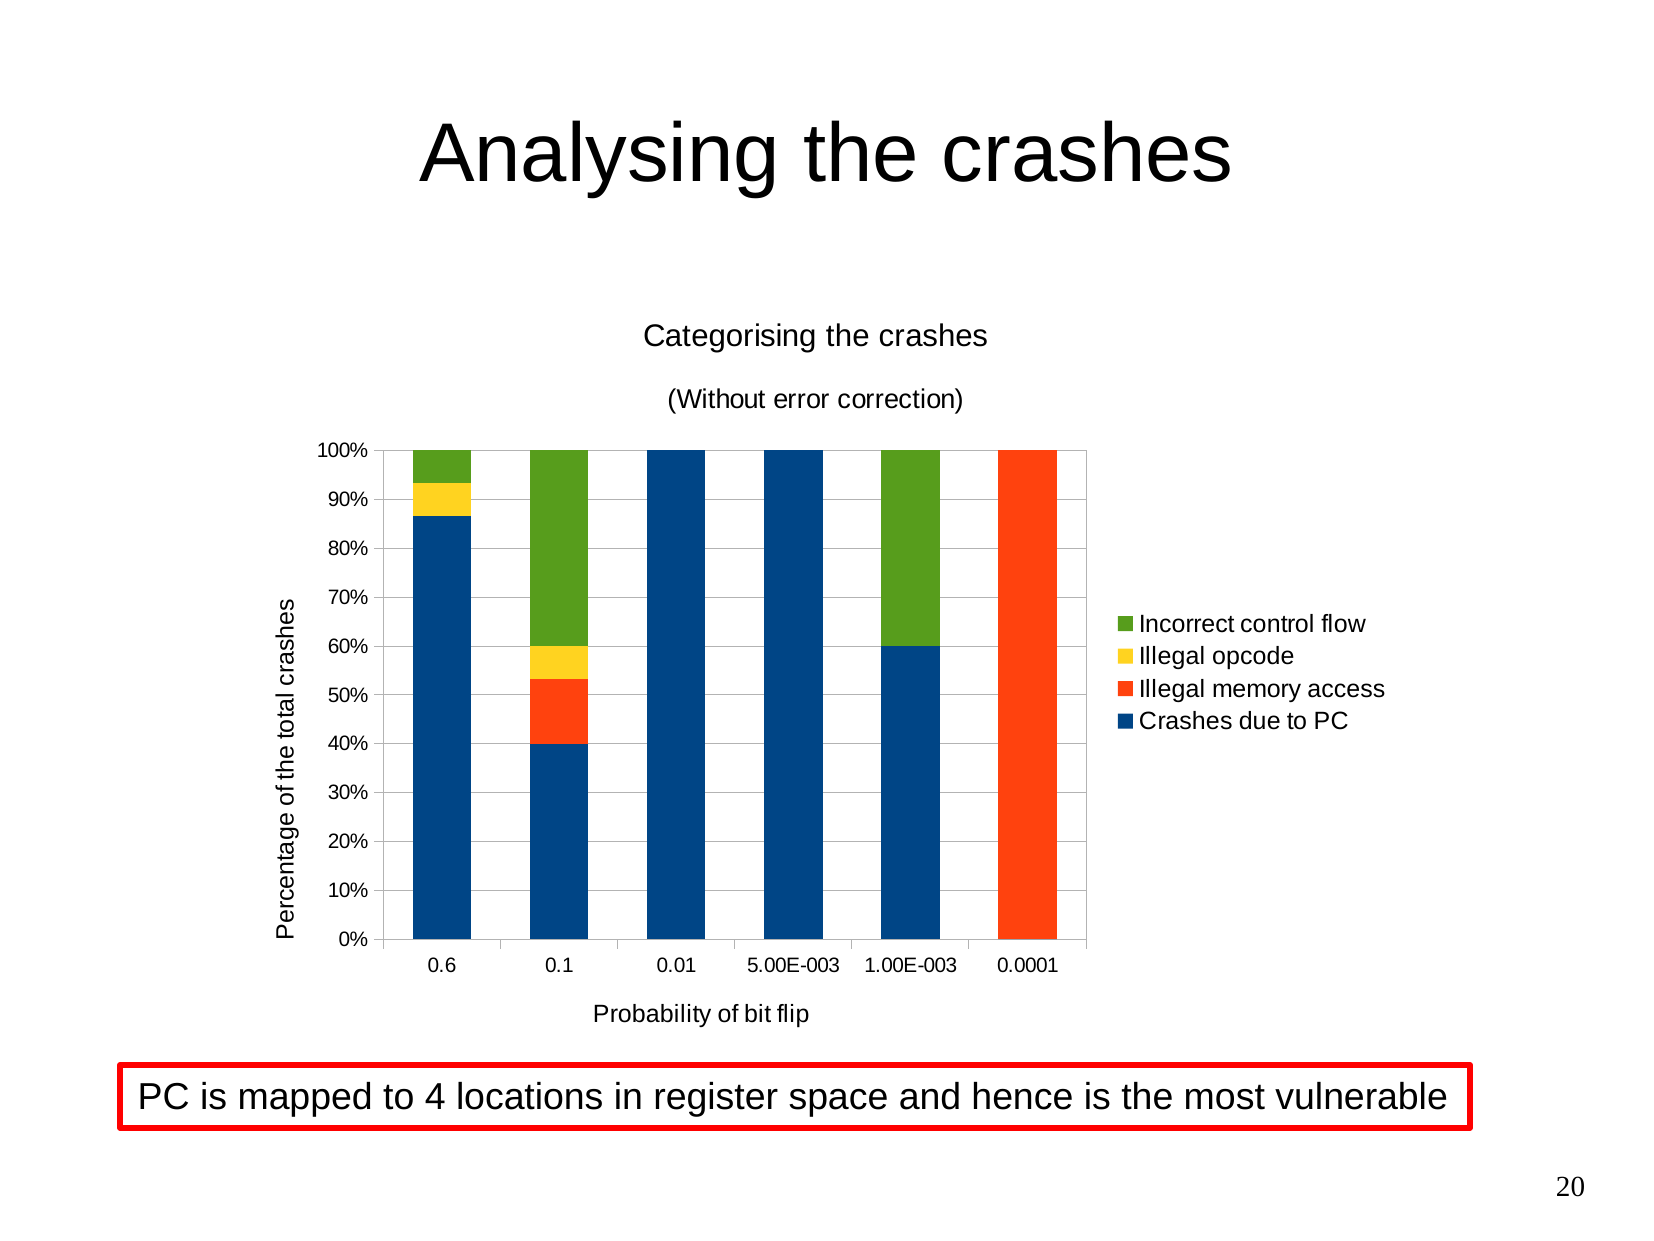

# Analysing the crashes
### Chart: Categorising the crashes
(Without error correction)
| Category | Crashes due to PC | Illegal memory access | Illegal opcode | Incorrect control flow |
|---|---|---|---|---|
| 0.6 | 86.6666666666667 | 0.0 | 6.66666666666667 | 6.66666666666667 |
| 0.1 | 40.0 | 13.3333333333333 | 6.66666666666667 | 40.0 |
| 0.01 | 100.0 | 0.0 | 0.0 | 0.0 |
| 5.00E-003 | 100.0 | 0.0 | 0.0 | 0.0 |
| 1.00E-003 | 60.0 | 0.0 | 0.0 | 40.0 |
| 0.0001 | 0.0 | 100.0 | 0.0 | 0.0 |PC is mapped to 4 locations in register space and hence is the most vulnerable
20